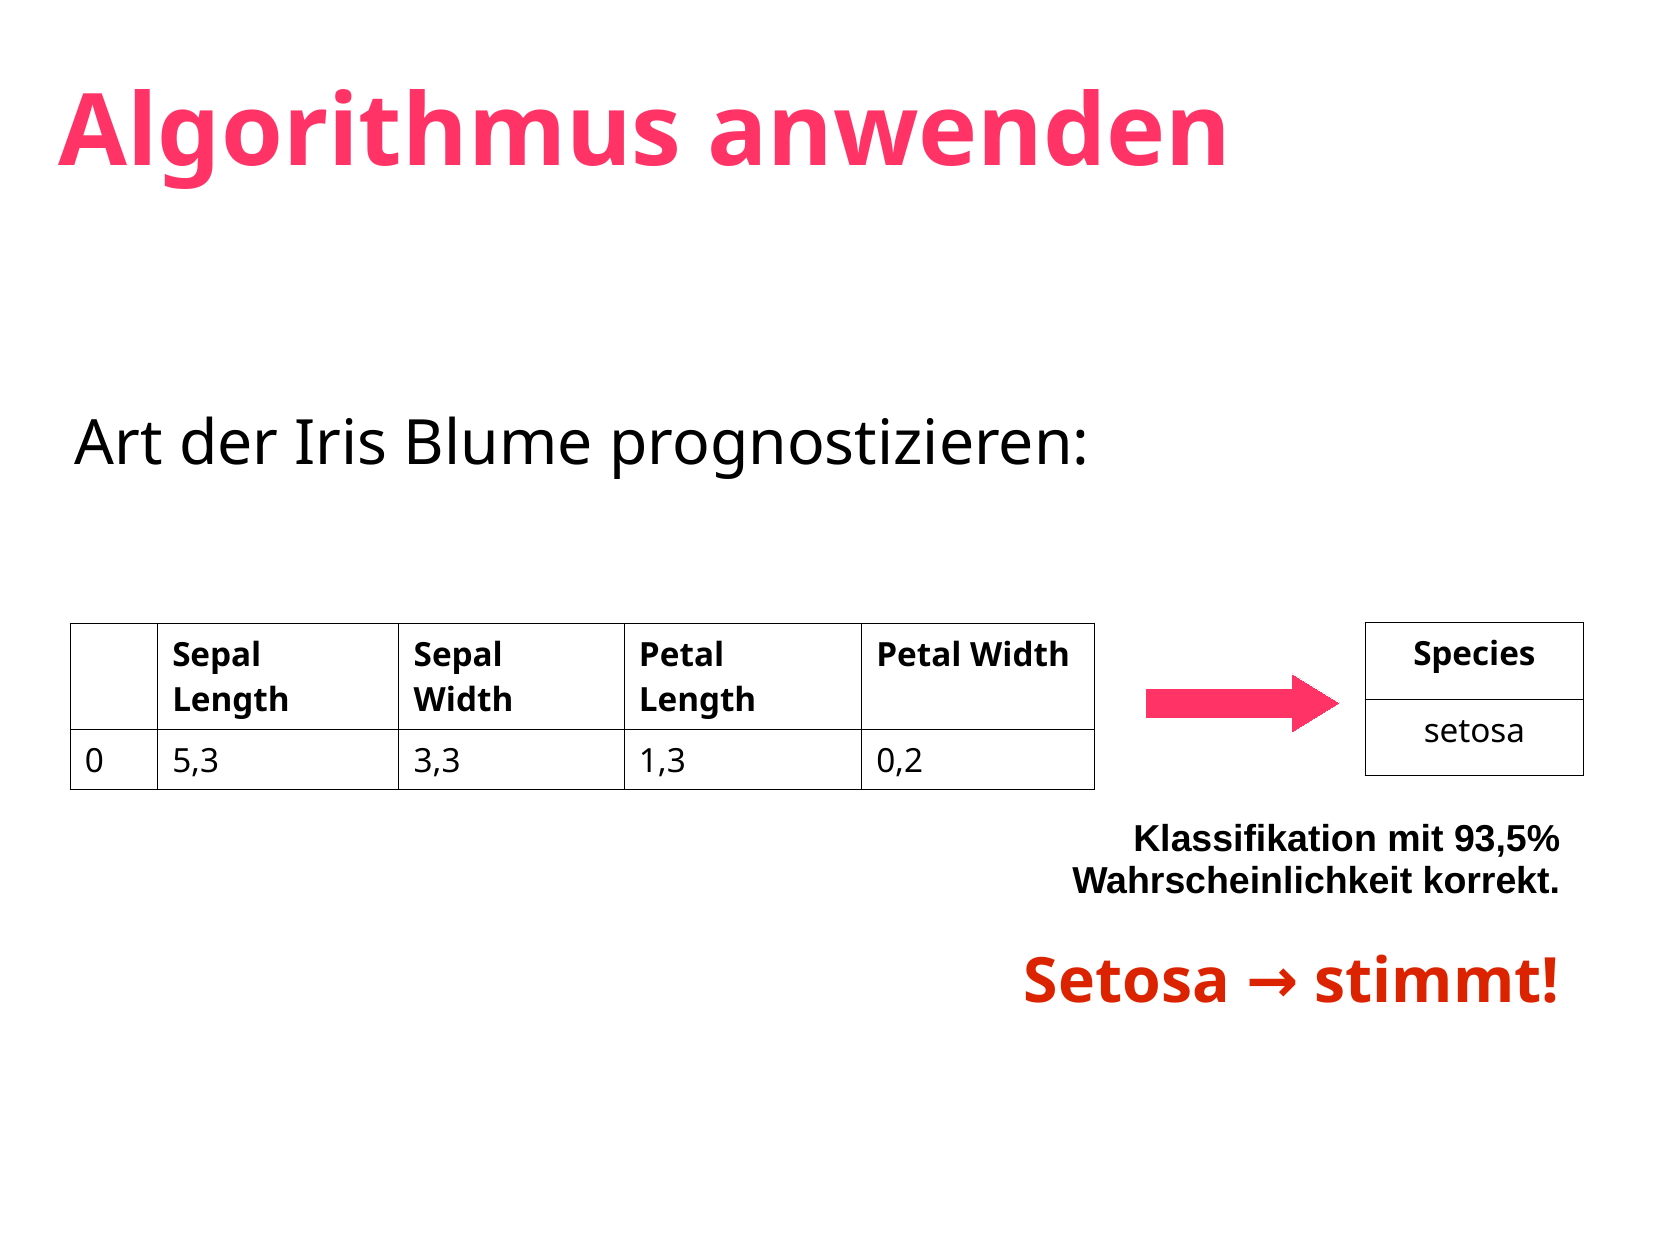

Algorithmus anwenden
Art der Iris Blume prognostizieren:
| Species |
| --- |
| setosa |
| | Sepal Length | Sepal Width | Petal Length | Petal Width |
| --- | --- | --- | --- | --- |
| 0 | 5,3 | 3,3 | 1,3 | 0,2 |
Klassifikation mit 93,5% Wahrscheinlichkeit korrekt.
Setosa → stimmt!